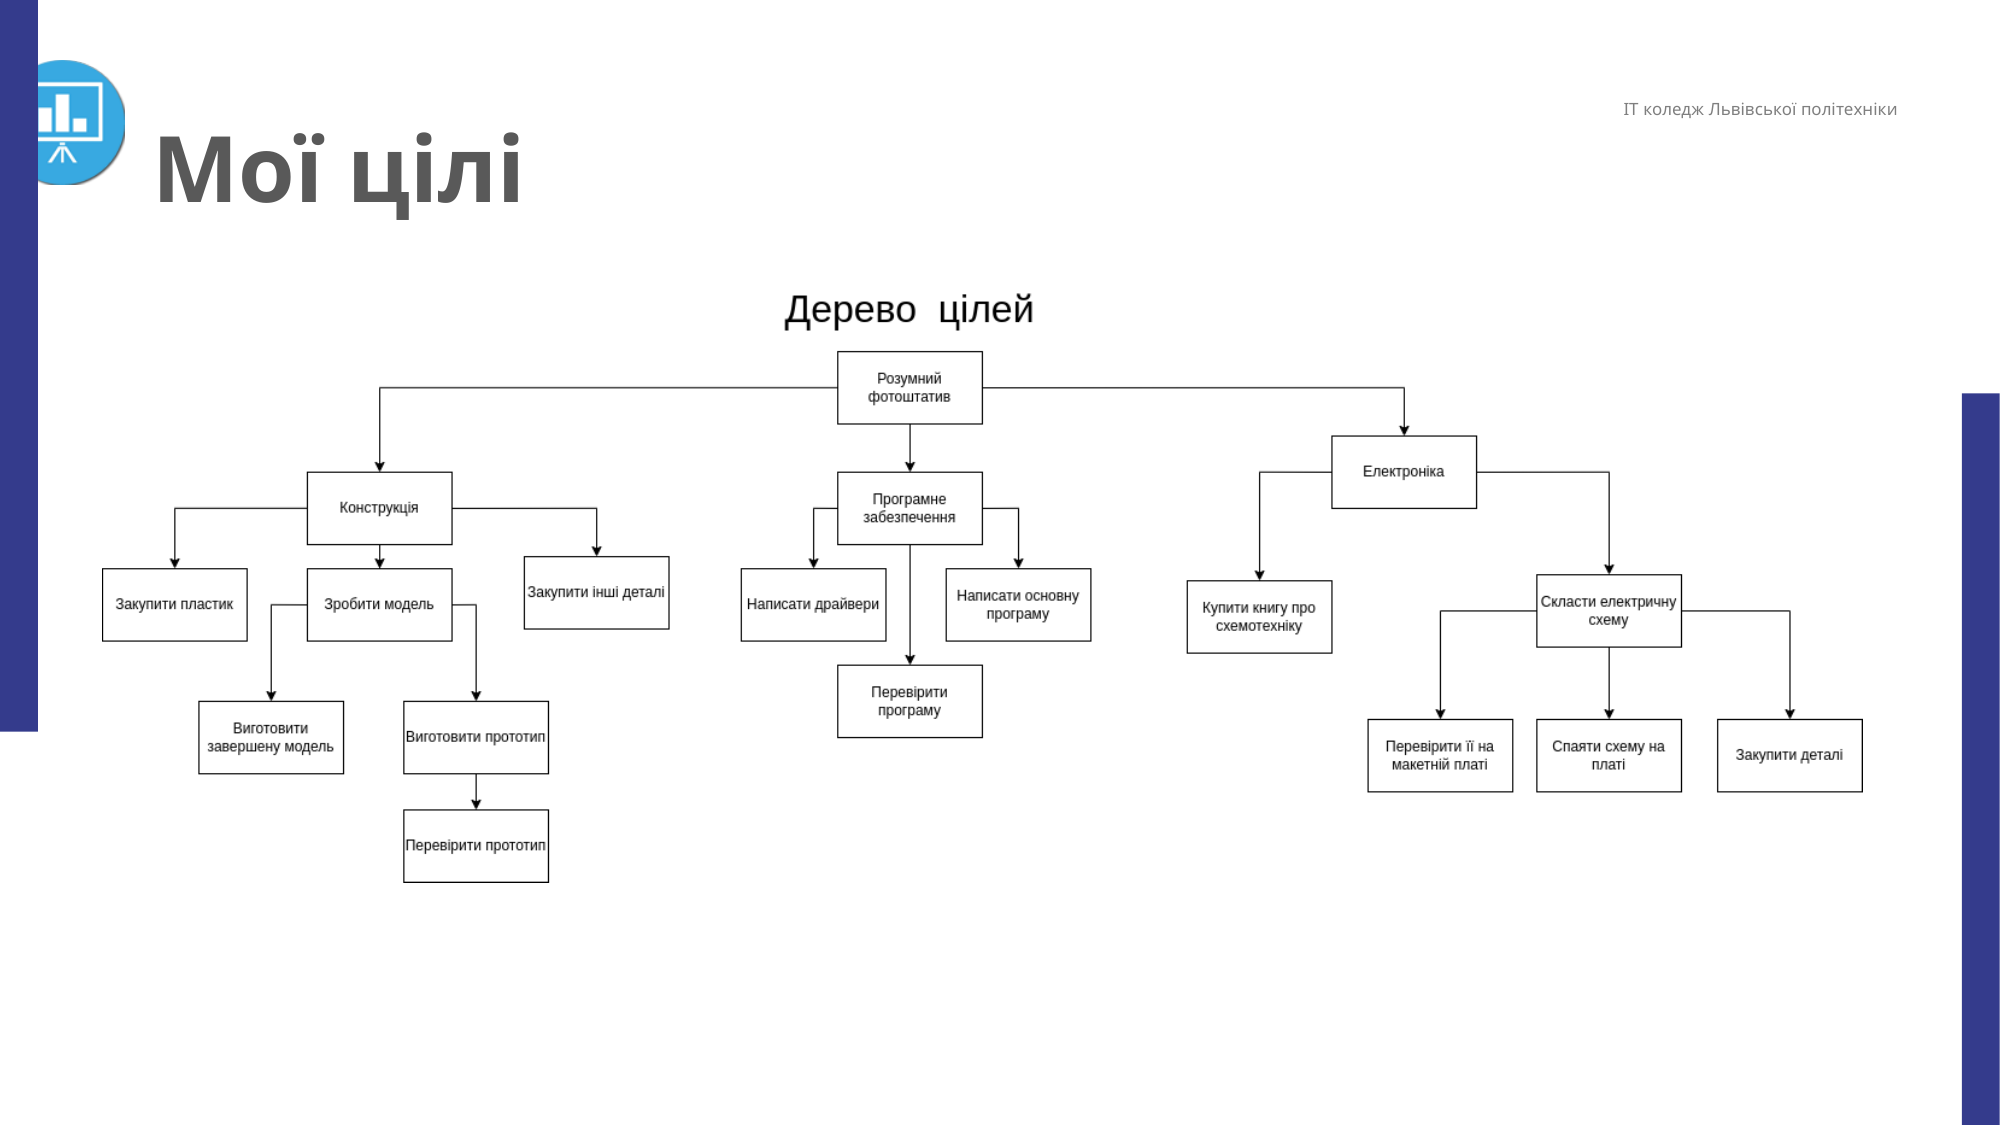

# Мої цілі
IT коледж Львівської політехніки